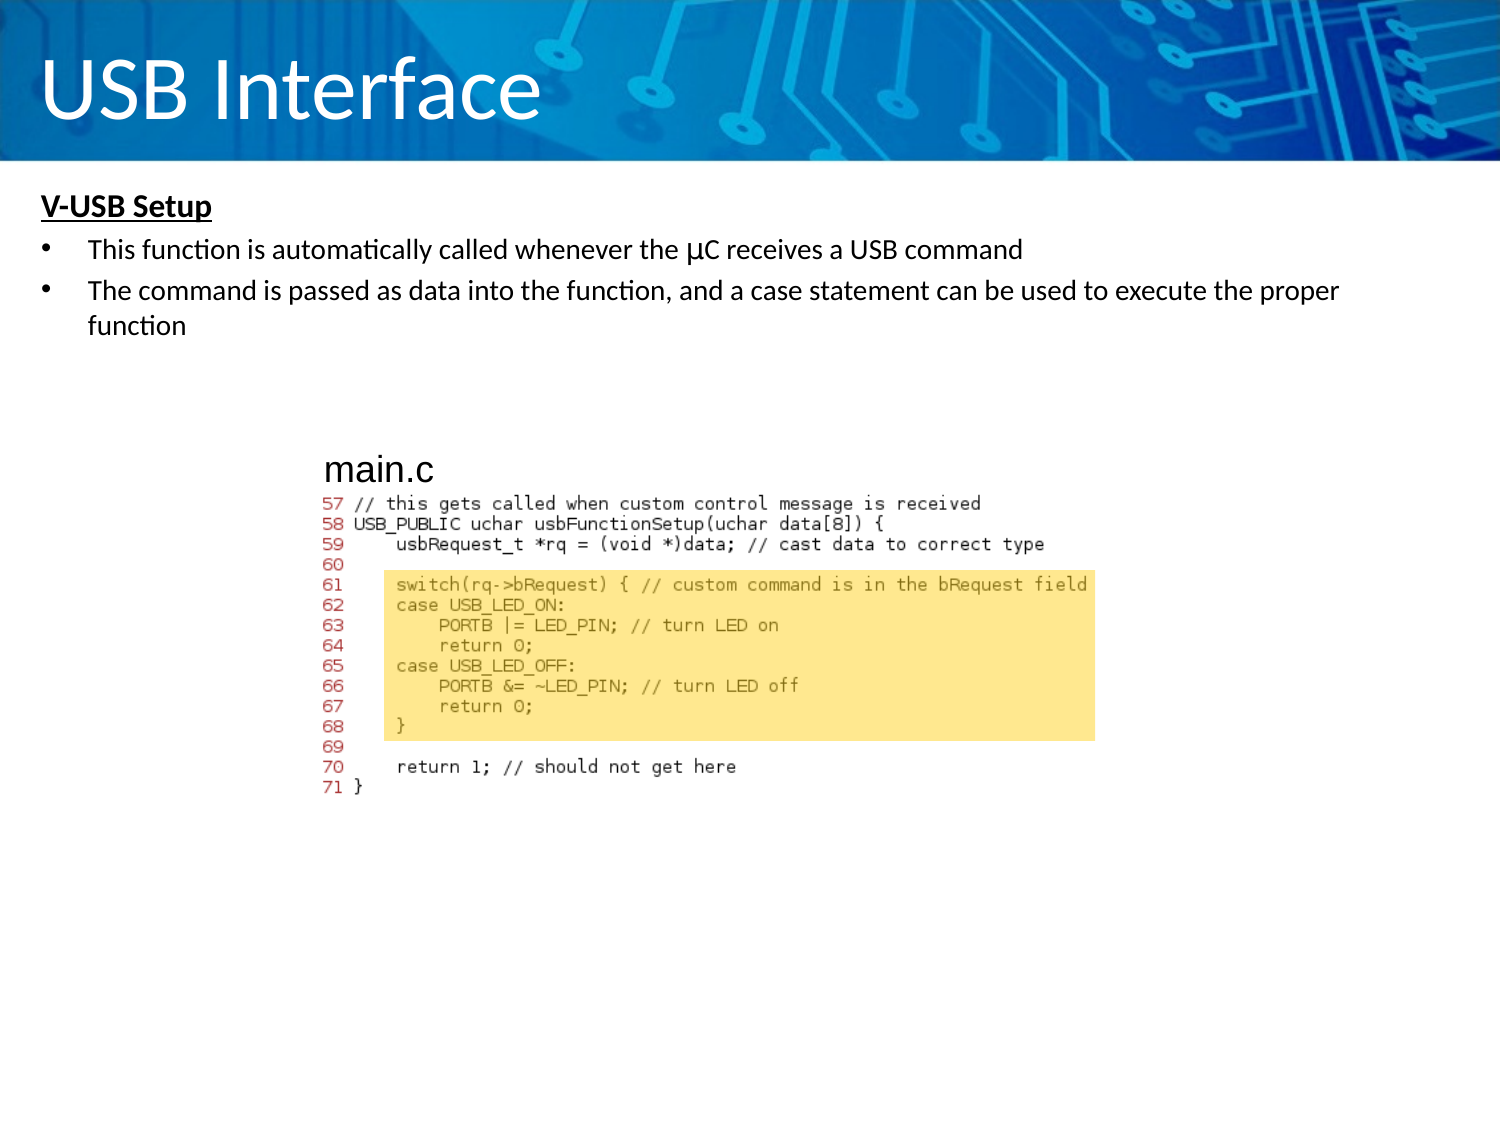

# USB Interface
V-USB Setup
This function is automatically called whenever the μC receives a USB command
The command is passed as data into the function, and a case statement can be used to execute the proper function
main.c